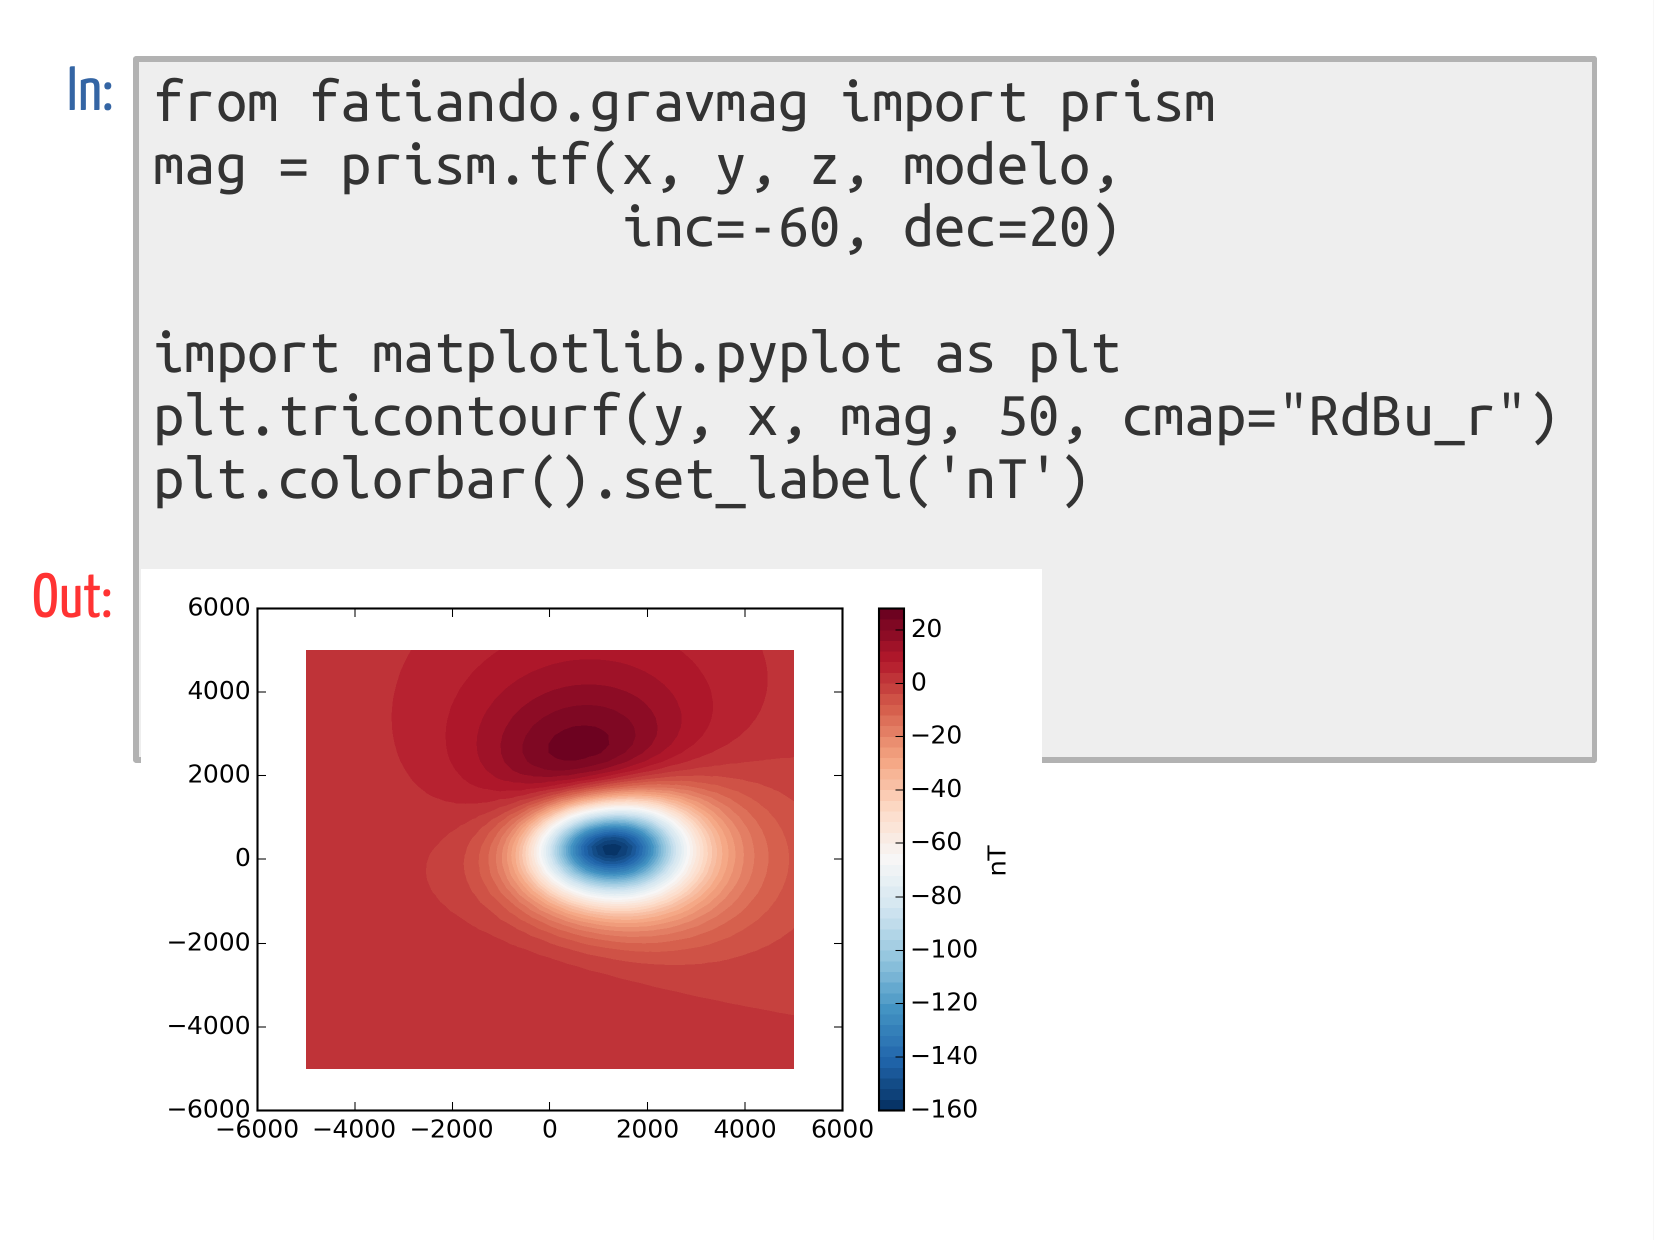

# In:
from fatiando.gravmag import prism
mag = prism.tf(x, y, z, modelo,
 inc=-60, dec=20)
import matplotlib.pyplot as plt
plt.tricontourf(y, x, mag, 50, cmap="RdBu_r")
plt.colorbar().set_label('nT')
Out: